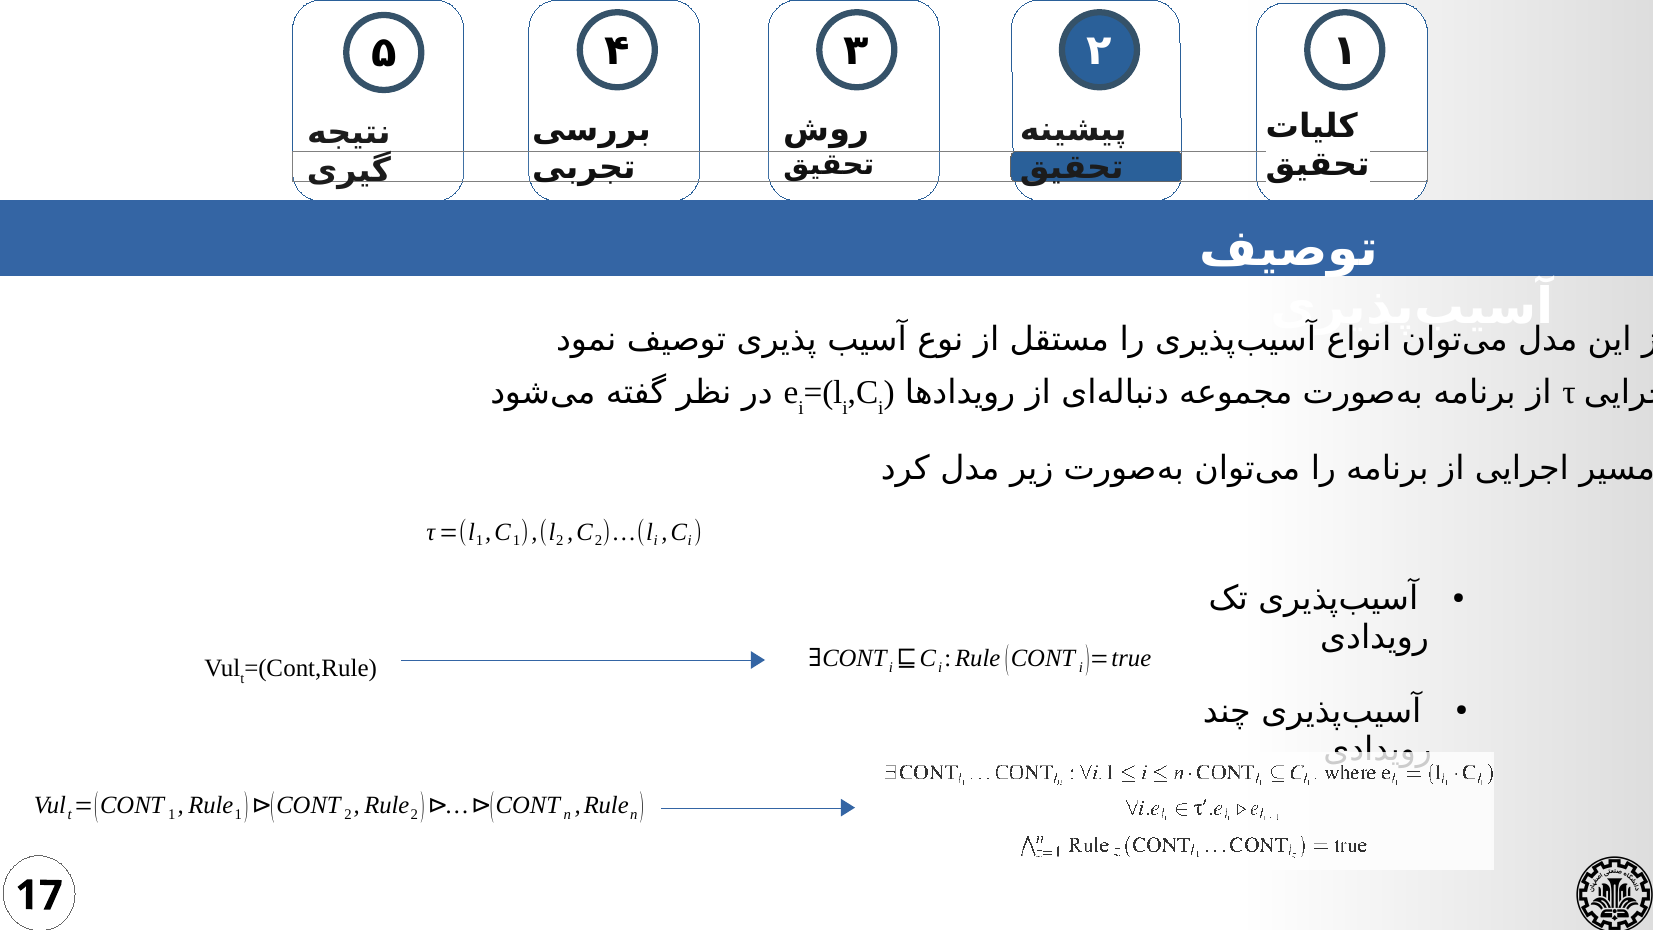

۴
۳
۲
۱
۵
کلیات تحقیق
بررسی تجربی
روش تحقیق
پیشینه تحقیق
نتیجه گیری
توصیف آسیب‌پذیری ها
با استفاده از این مدل می‌توان انواع آسیب‌پذیری را مستقل از نوع آسیب پذیری توصیف نمود
هر مسیر اجرایی τ‬ از برنامه به‌صورت مجموعه دنباله‌ای از رویدادها ei=(li,Ci) در نظر گفته می‌شود
یک مسیر اجرایی از برنامه را می‌توان به‌صورت زیر مدل کرد
 آسیب‌پذیری‌ تک رویدادی
 Vult=(Cont,Rule)
 آسیب‌پذیری‌ چند رویدادی
17